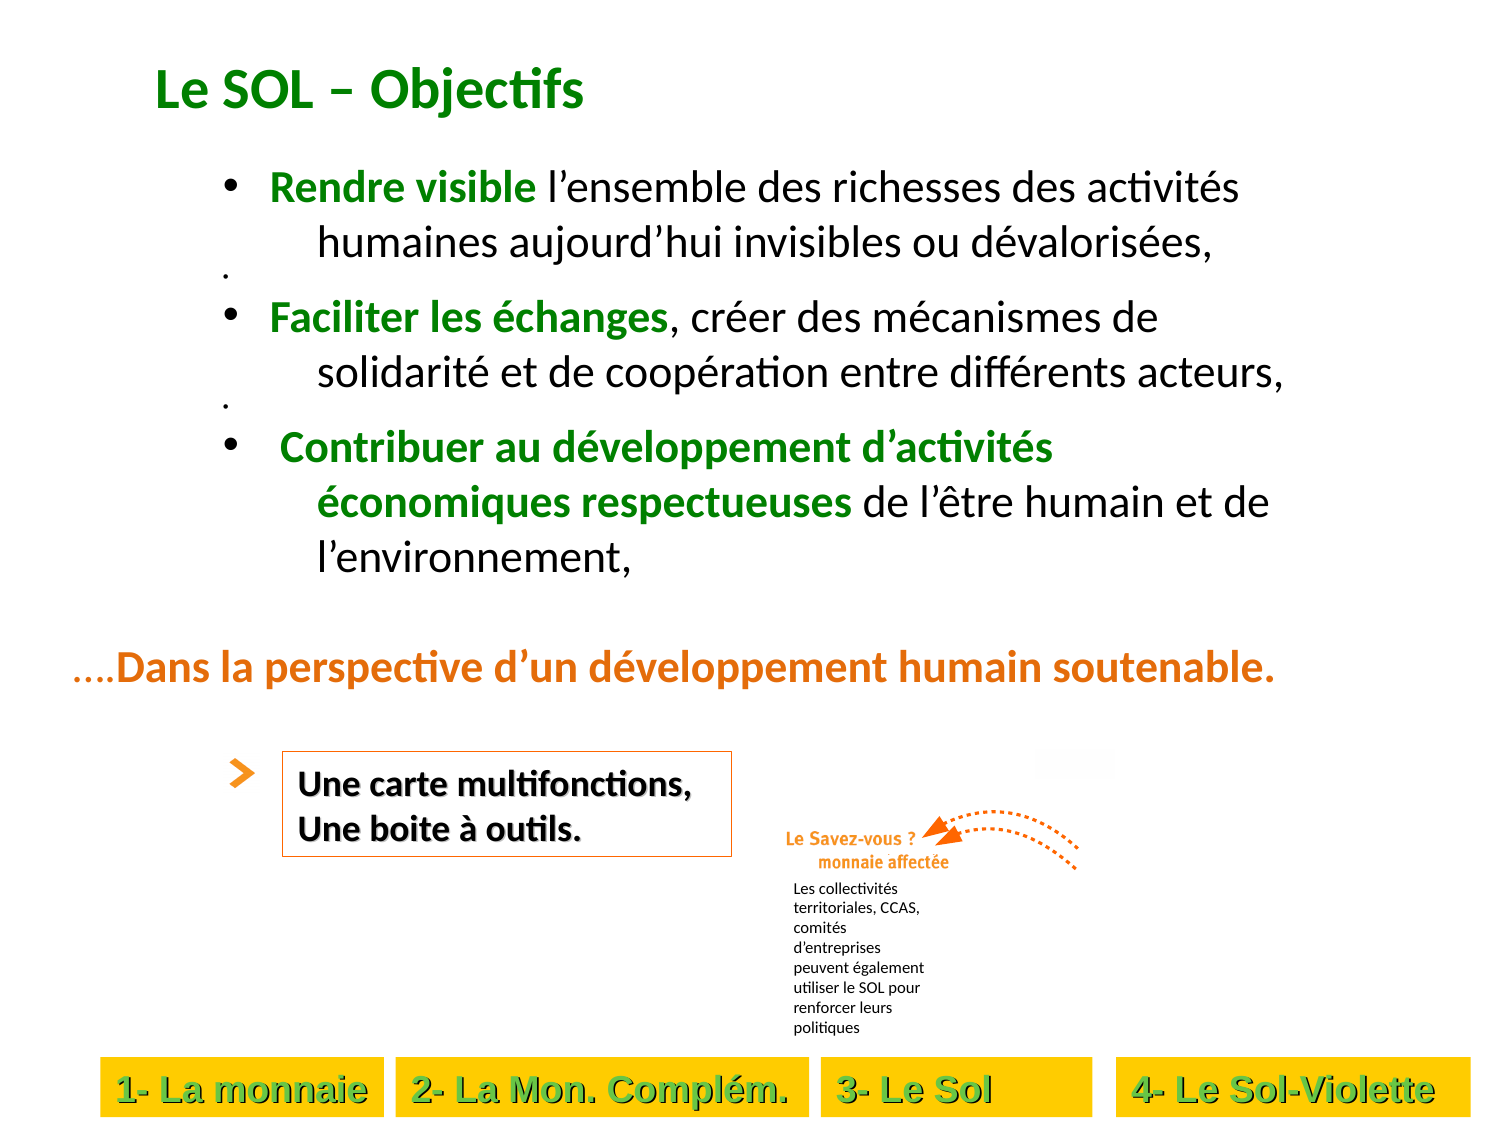

Le SOL – Objectifs
Rendre visible l’ensemble des richesses des activités humaines aujourd’hui invisibles ou dévalorisées,
Faciliter les échanges, créer des mécanismes de solidarité et de coopération entre différents acteurs,
 Contribuer au développement d’activités économiques respectueuses de l’être humain et de l’environnement,
….Dans la perspective d’un développement humain soutenable.
Les collectivités territoriales, CCAS, comités d’entreprises peuvent également utiliser le SOL pour renforcer leurs politiques
Une carte multifonctions,
Une boite à outils.